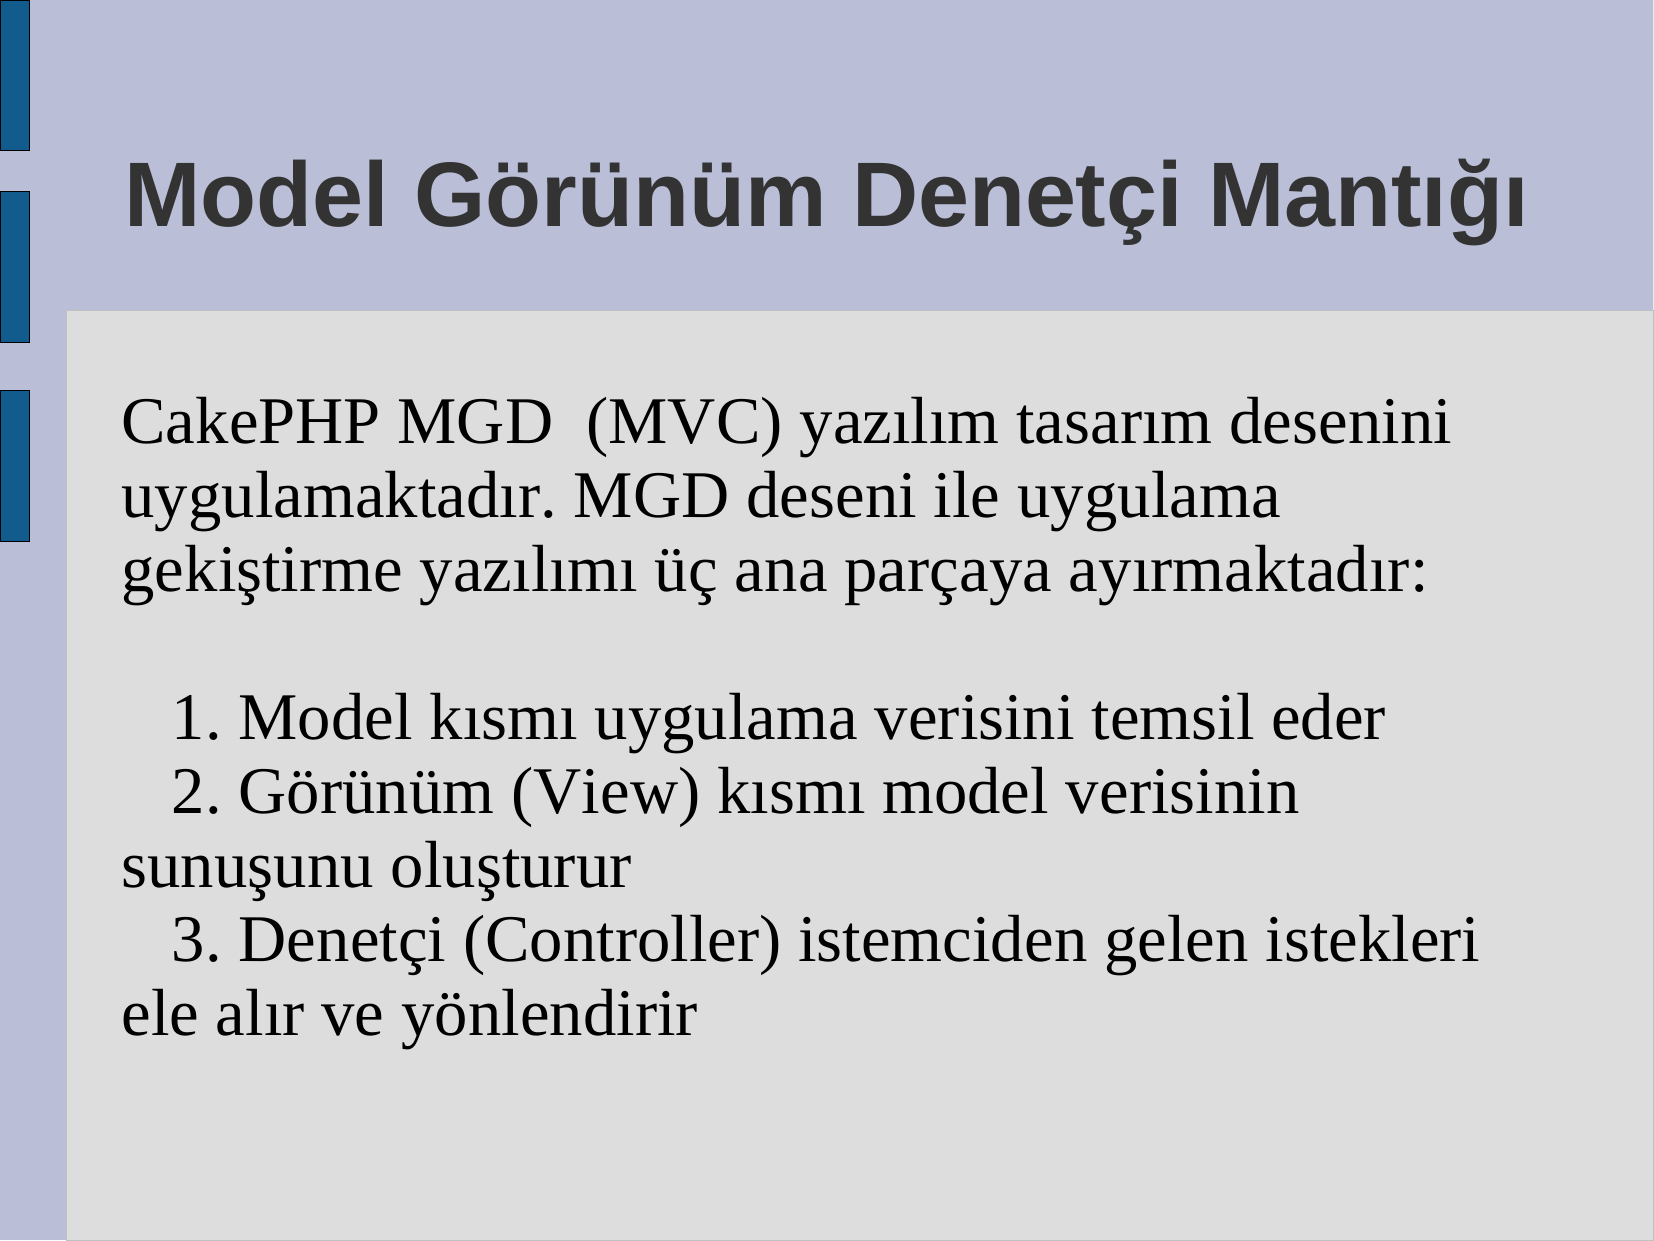

# Model Görünüm Denetçi Mantığı
CakePHP MGD (MVC) yazılım tasarım desenini uygulamaktadır. MGD deseni ile uygulama gekiştirme yazılımı üç ana parçaya ayırmaktadır:
 1. Model kısmı uygulama verisini temsil eder
 2. Görünüm (View) kısmı model verisinin sunuşunu oluşturur
 3. Denetçi (Controller) istemciden gelen istekleri ele alır ve yönlendirir